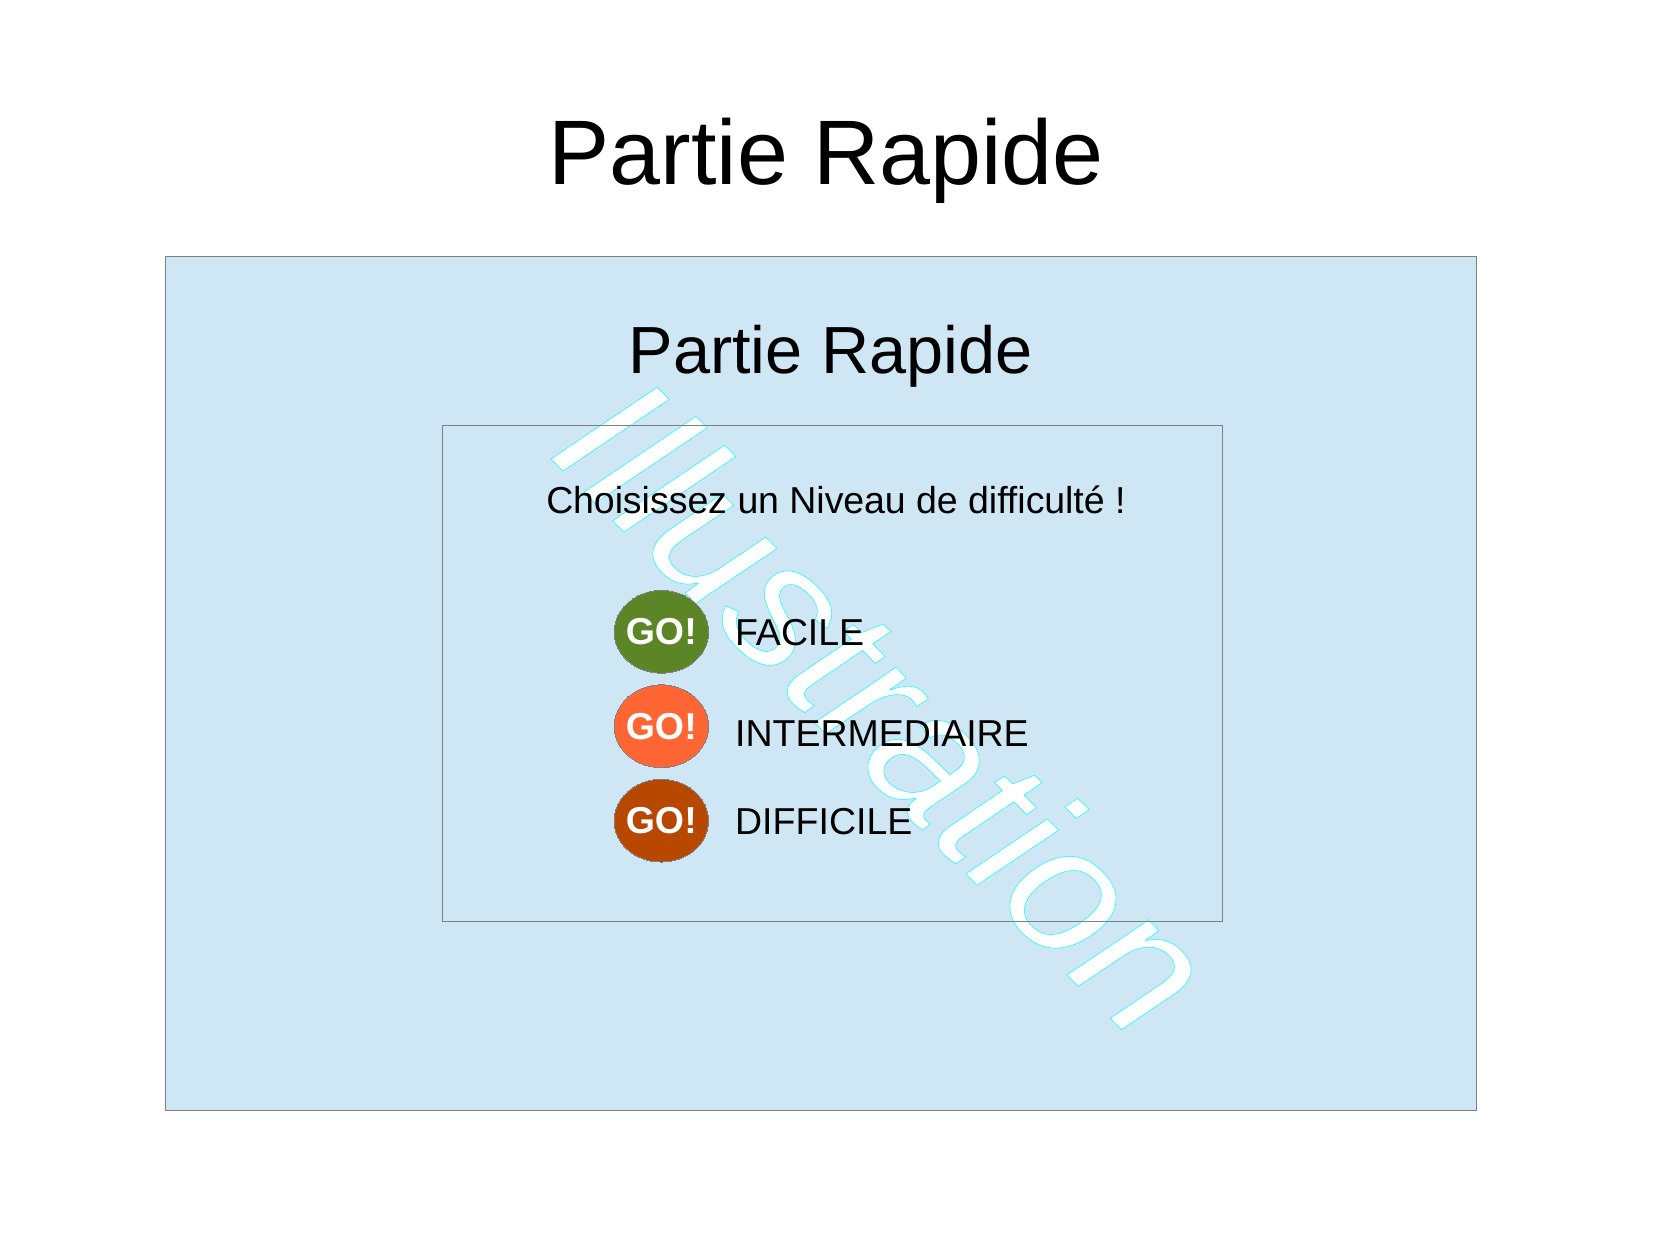

# Partie Rapide
Partie Rapide
Choisissez un Niveau de difficulté !
GO!
Illustration
FACILE
GO!
INTERMEDIAIRE
GO!
DIFFICILE